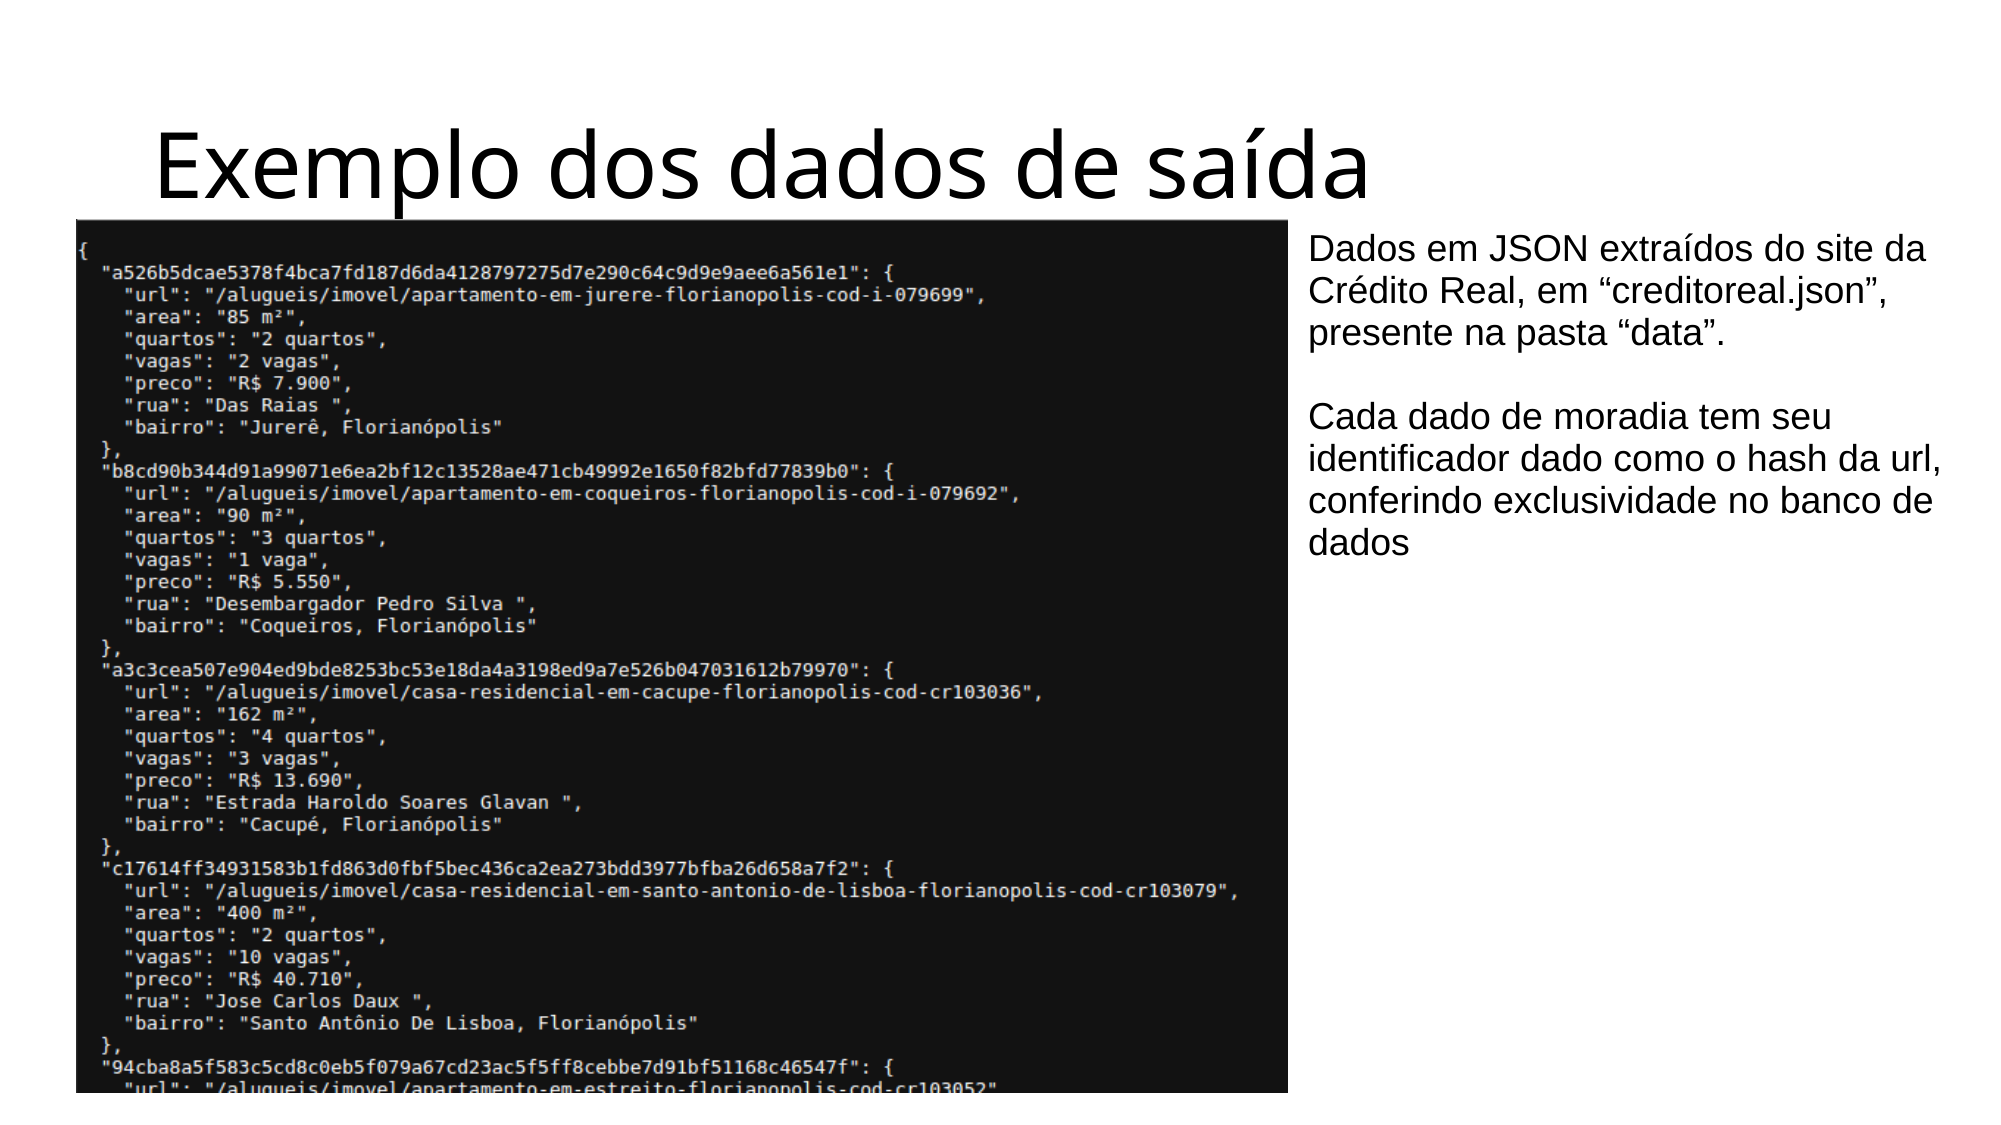

Exemplo dos dados de saída
Dados em JSON extraídos do site da Crédito Real, em “creditoreal.json”, presente na pasta “data”.
Cada dado de moradia tem seu identificador dado como o hash da url, conferindo exclusividade no banco de dados